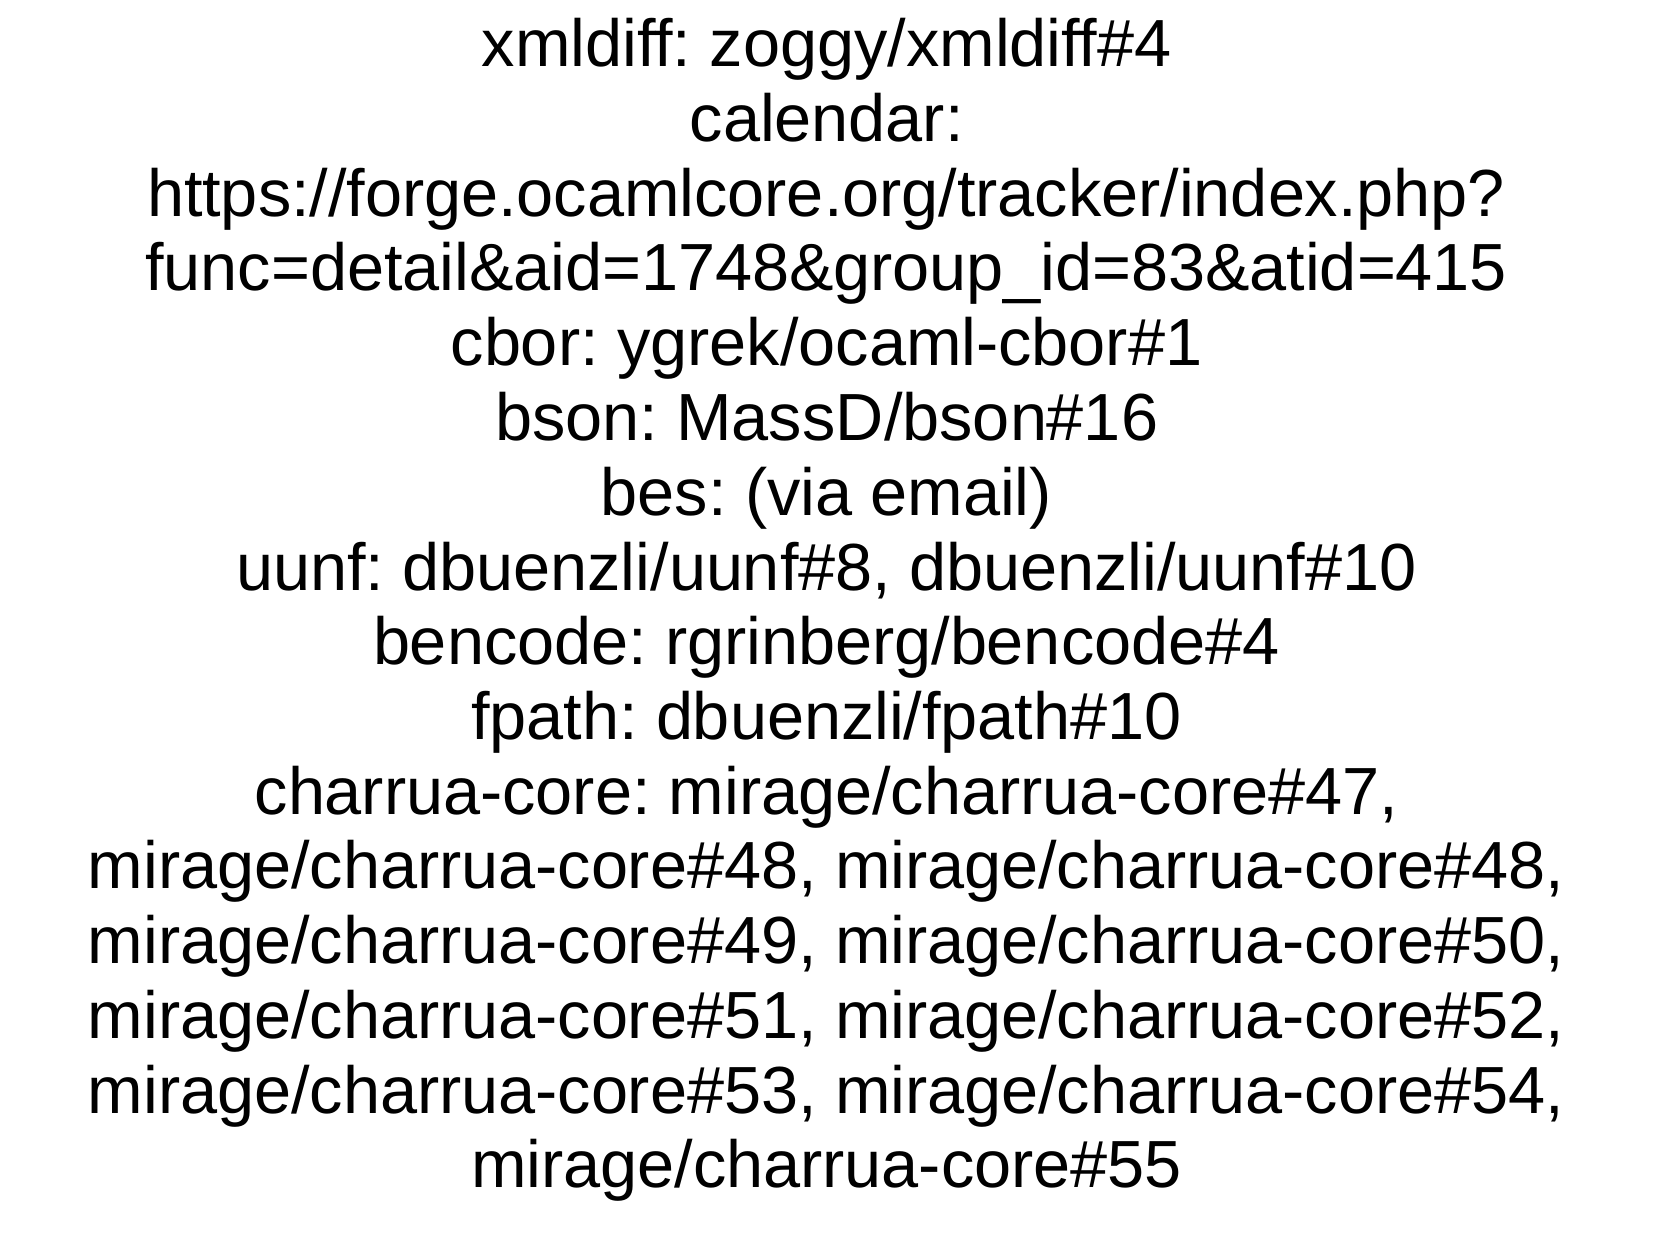

# xmldiff: zoggy/xmldiff#4
calendar: https://forge.ocamlcore.org/tracker/index.php?func=detail&aid=1748&group_id=83&atid=415
cbor: ygrek/ocaml-cbor#1
bson: MassD/bson#16
bes: (via email)
uunf: dbuenzli/uunf#8, dbuenzli/uunf#10
bencode: rgrinberg/bencode#4
fpath: dbuenzli/fpath#10
charrua-core: mirage/charrua-core#47, mirage/charrua-core#48, mirage/charrua-core#48, mirage/charrua-core#49, mirage/charrua-core#50, mirage/charrua-core#51, mirage/charrua-core#52, mirage/charrua-core#53, mirage/charrua-core#54, mirage/charrua-core#55